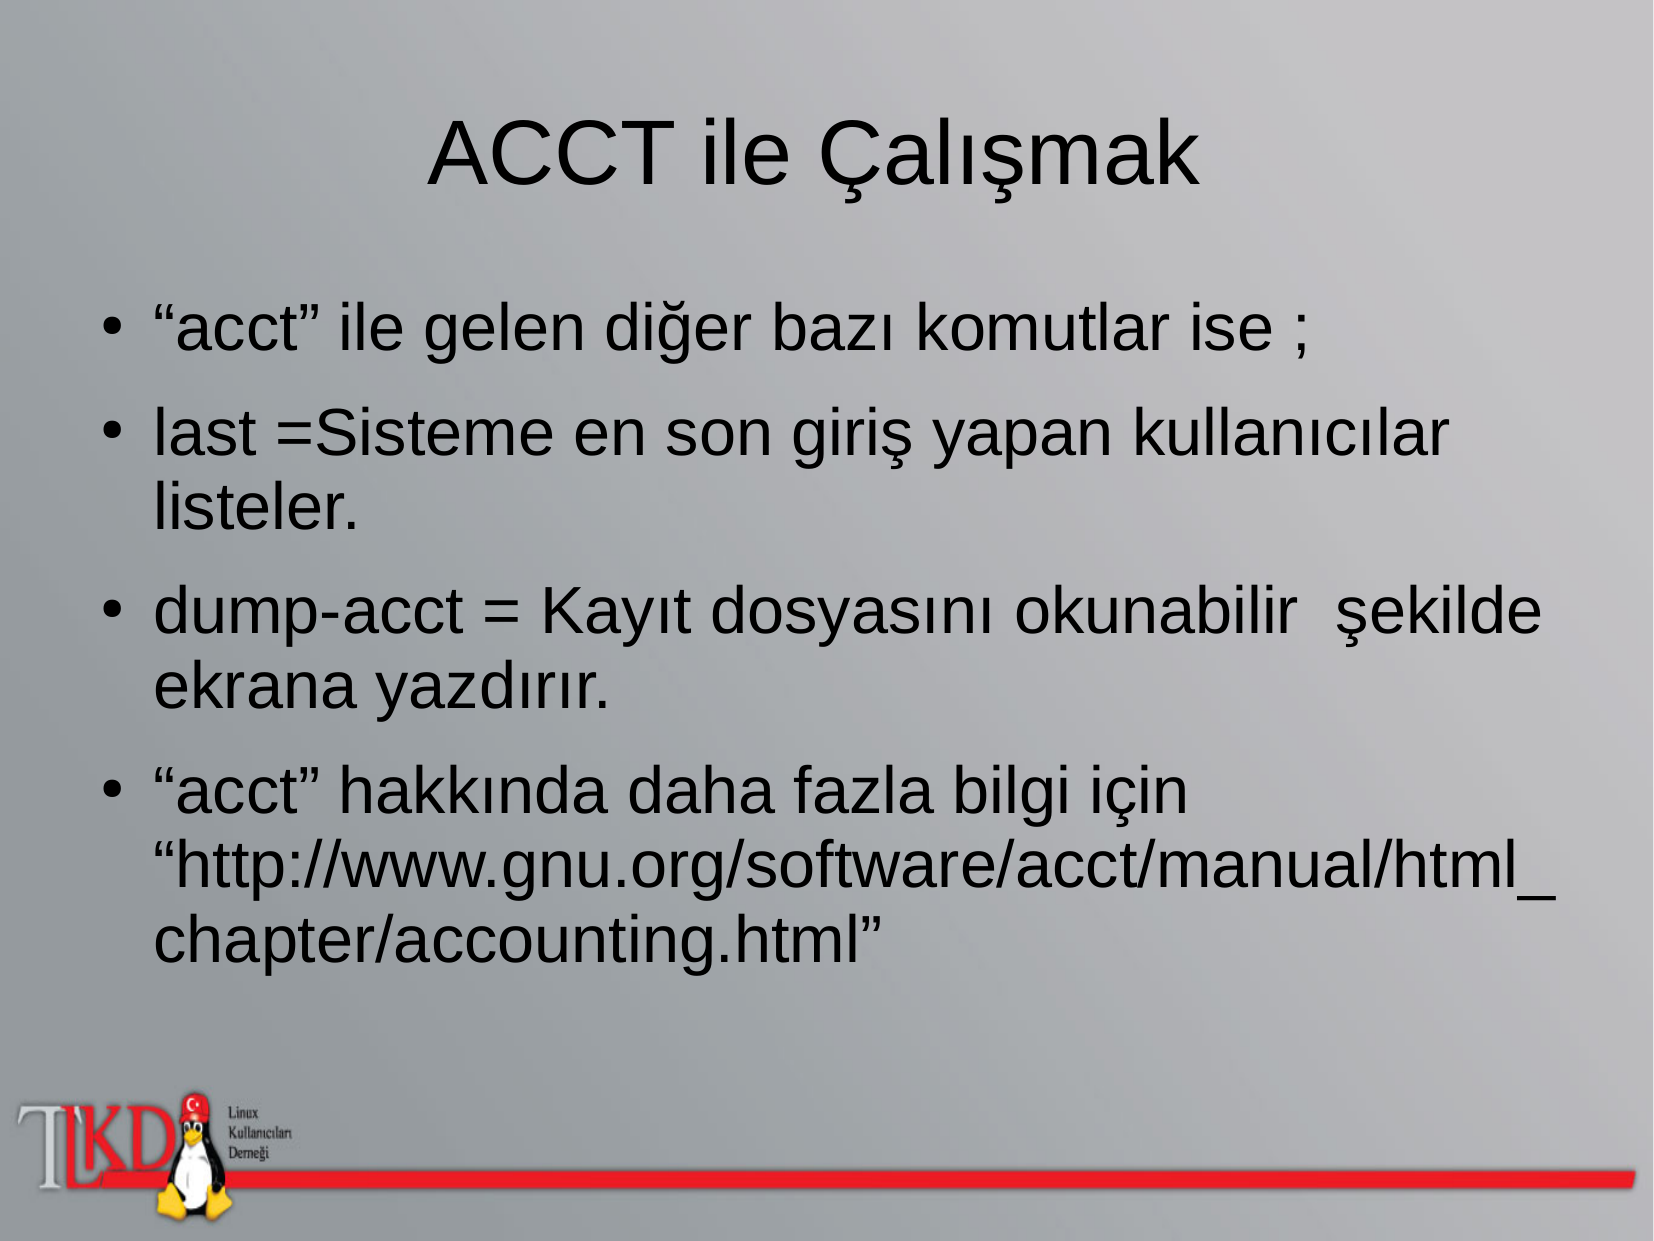

# ACCT ile Çalışmak
“acct” ile gelen diğer bazı komutlar ise ;
last =Sisteme en son giriş yapan kullanıcılar listeler.
dump-acct = Kayıt dosyasını okunabilir şekilde ekrana yazdırır.
“acct” hakkında daha fazla bilgi için “http://www.gnu.org/software/acct/manual/html_chapter/accounting.html”